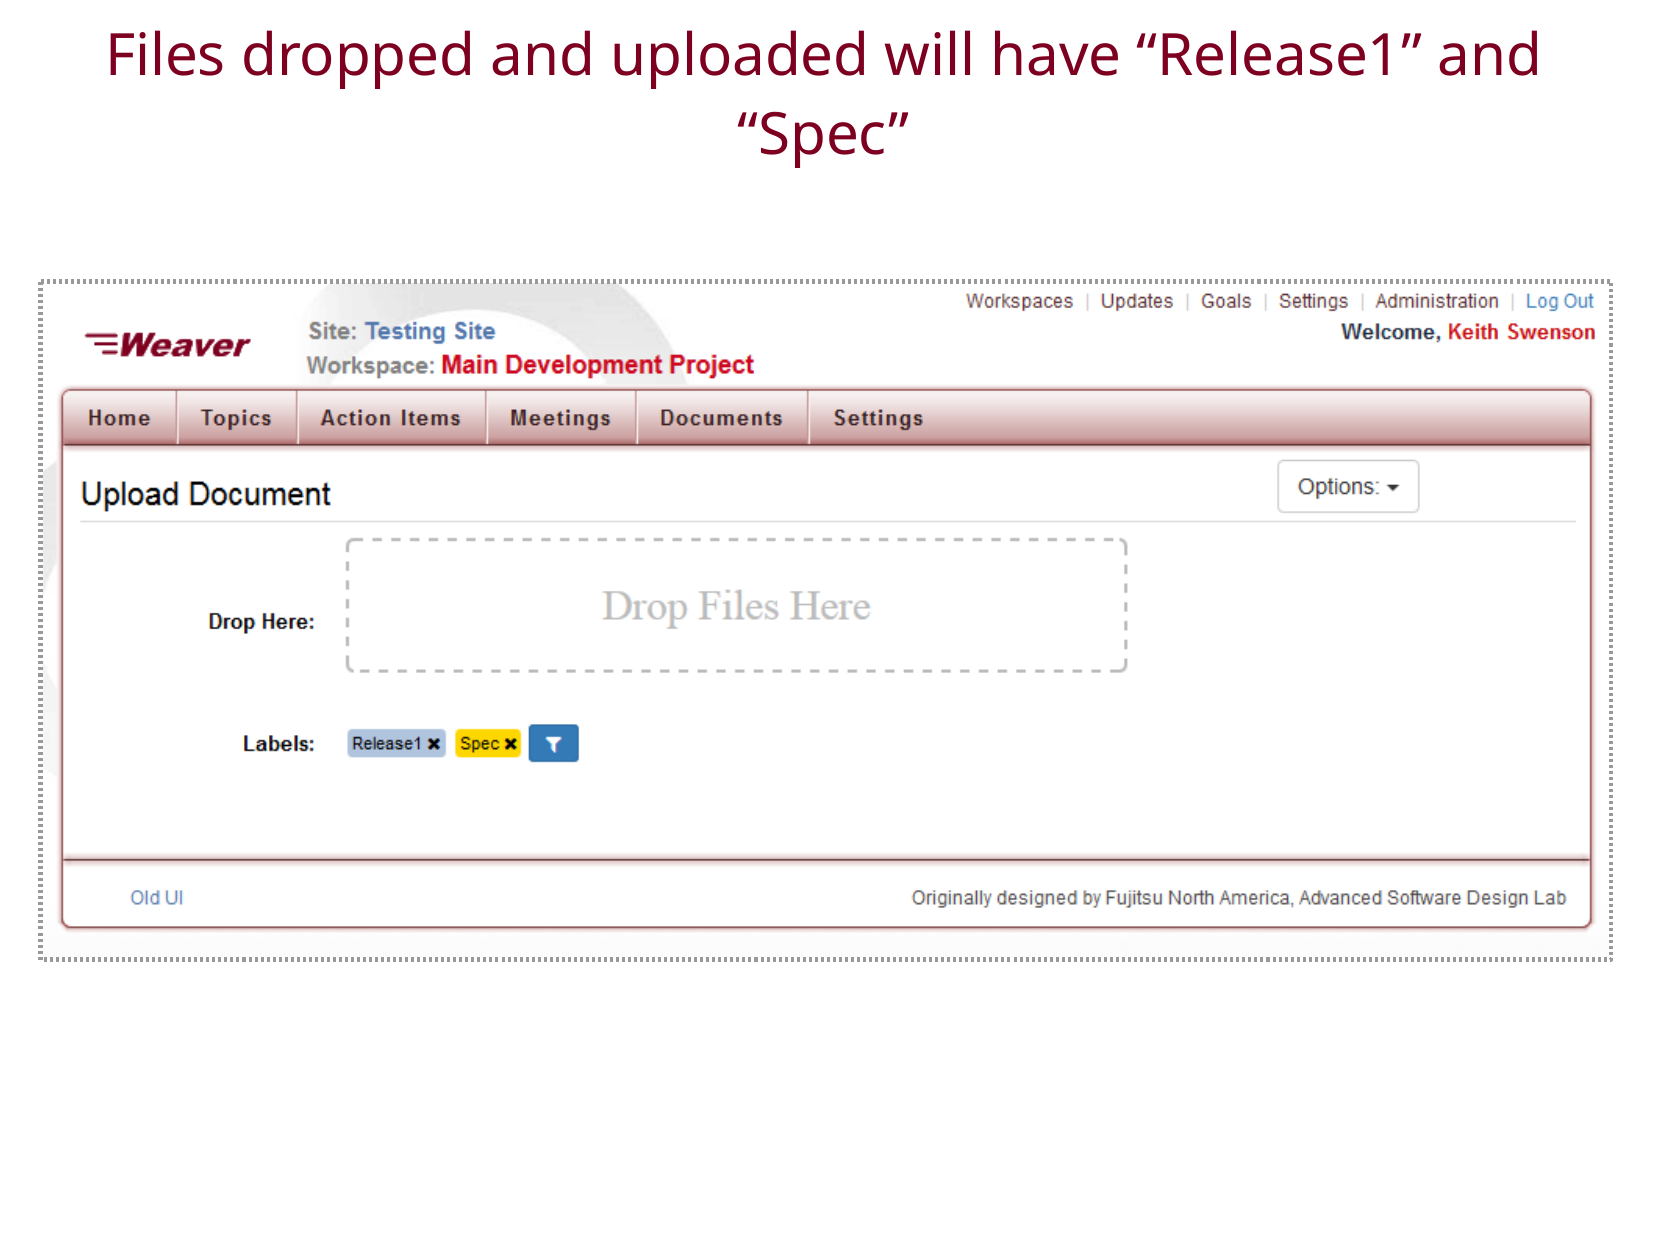

# Files dropped and uploaded will have “Release1” and “Spec”